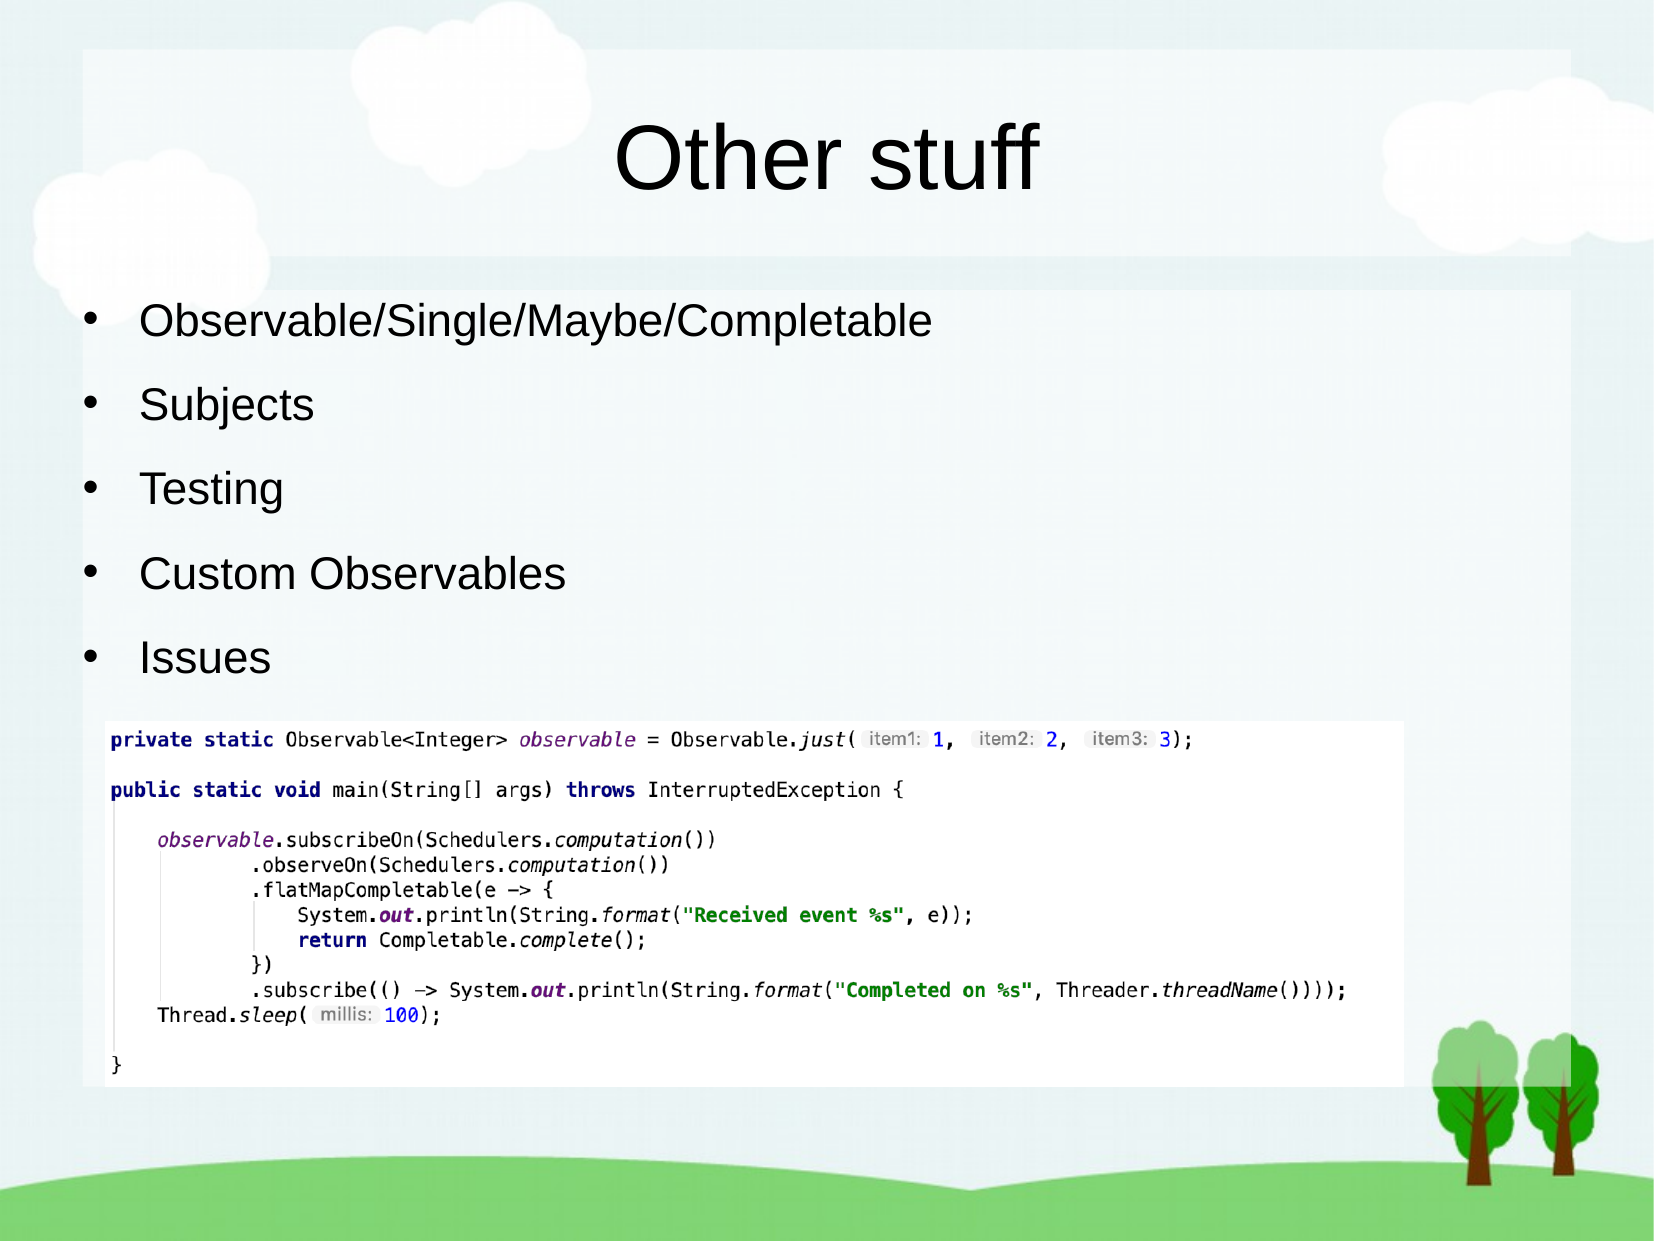

Other stuff
Observable/Single/Maybe/Completable
Subjects
Testing
Custom Observables
Issues